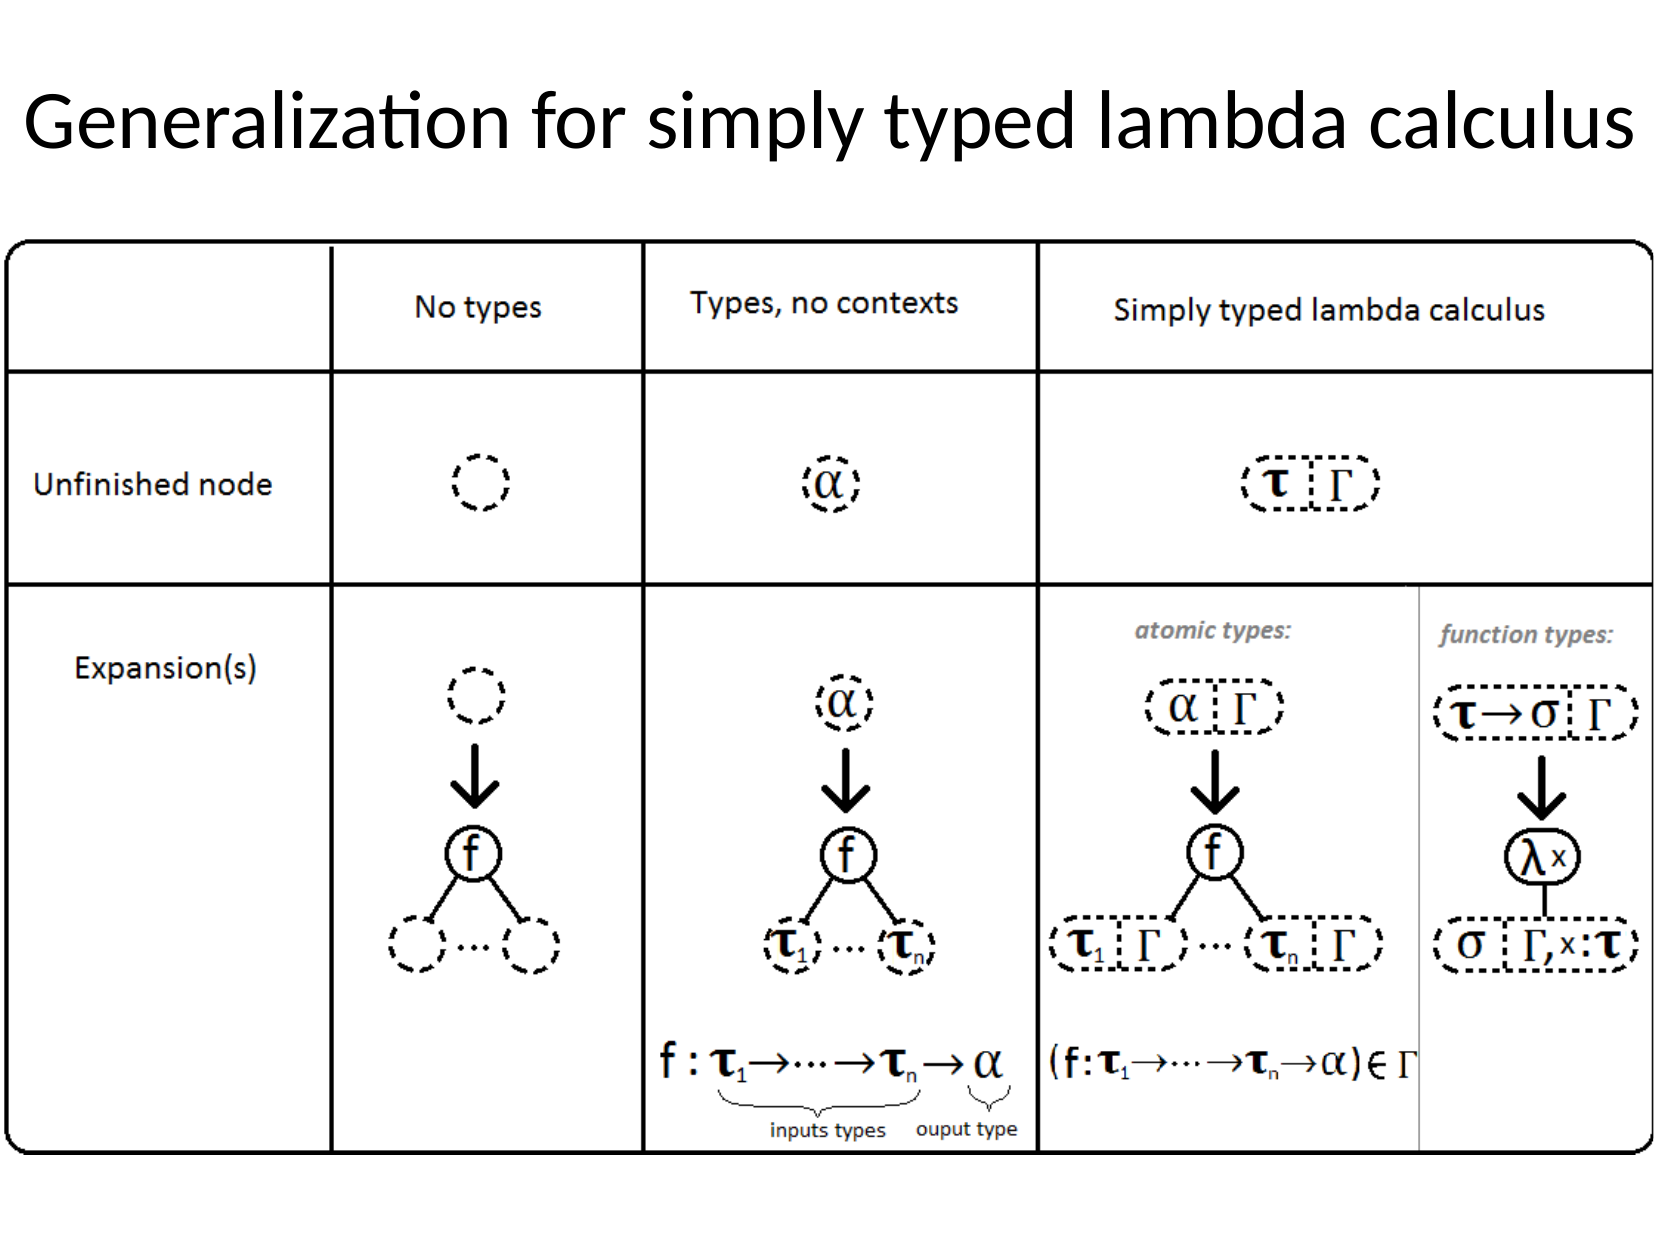

# Generalization for simply typed lambda calculus